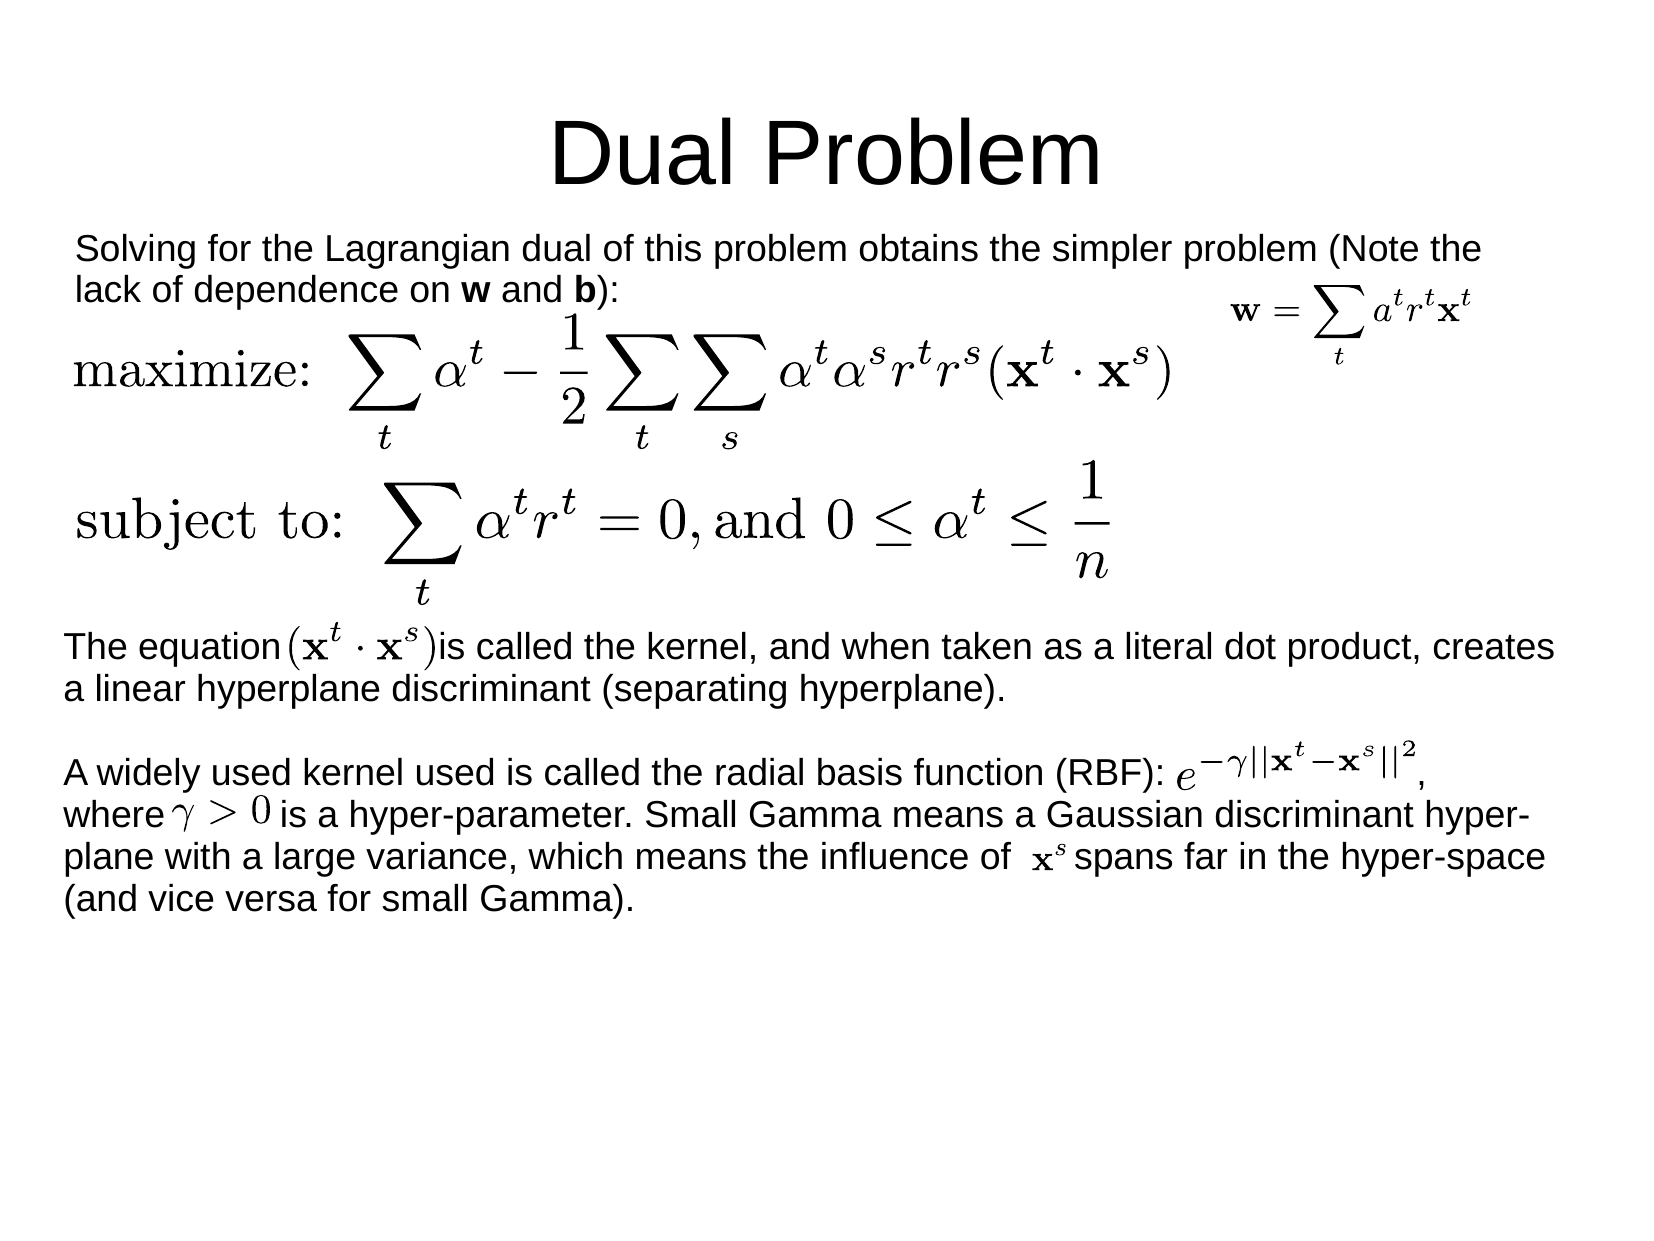

# Dual Problem
Solving for the Lagrangian dual of this problem obtains the simpler problem (Note the lack of dependence on w and b):
The equation is called the kernel, and when taken as a literal dot product, creates a linear hyperplane discriminant (separating hyperplane).
A widely used kernel used is called the radial basis function (RBF): ,
where is a hyper-parameter. Small Gamma means a Gaussian discriminant hyper-plane with a large variance, which means the influence of spans far in the hyper-space (and vice versa for small Gamma).